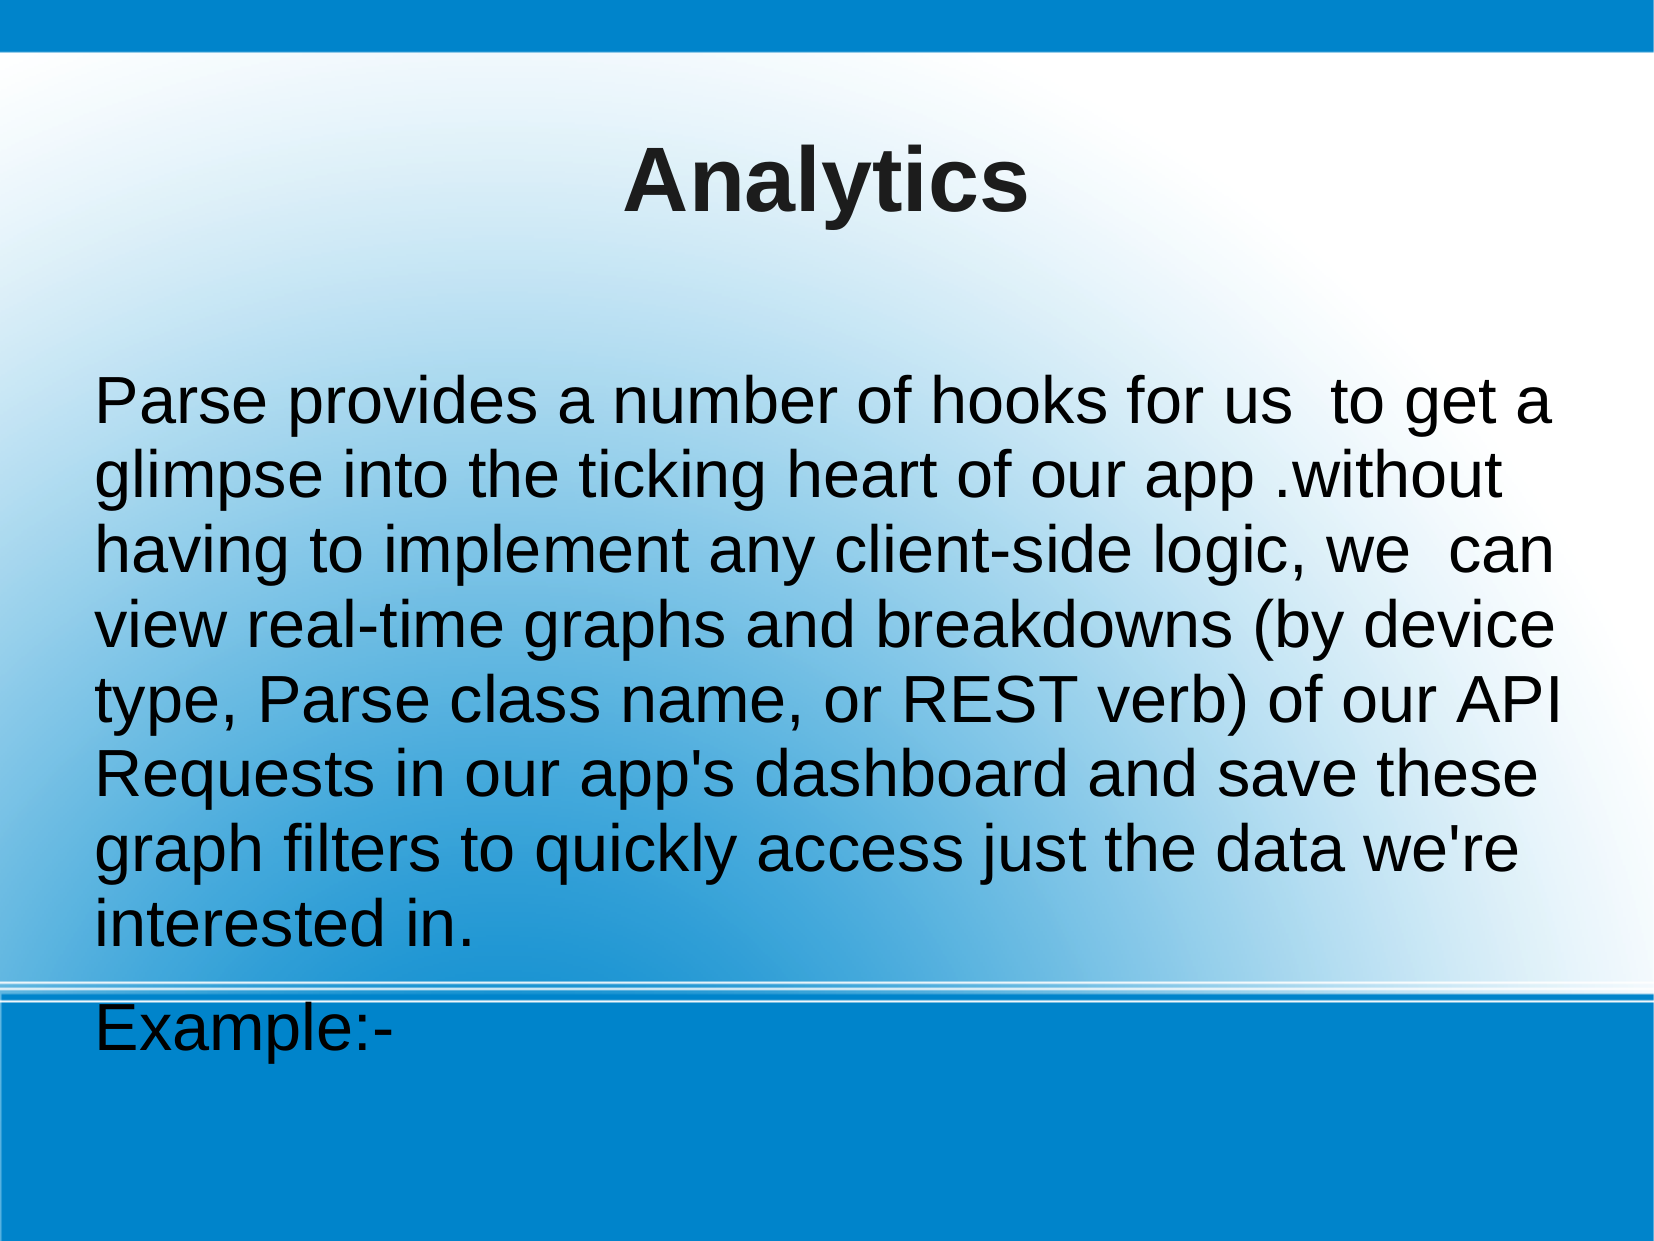

# Analytics
Parse provides a number of hooks for us to get a glimpse into the ticking heart of our app .without having to implement any client-side logic, we can view real-time graphs and breakdowns (by device type, Parse class name, or REST verb) of our API Requests in our app's dashboard and save these graph filters to quickly access just the data we're interested in.
Example:-